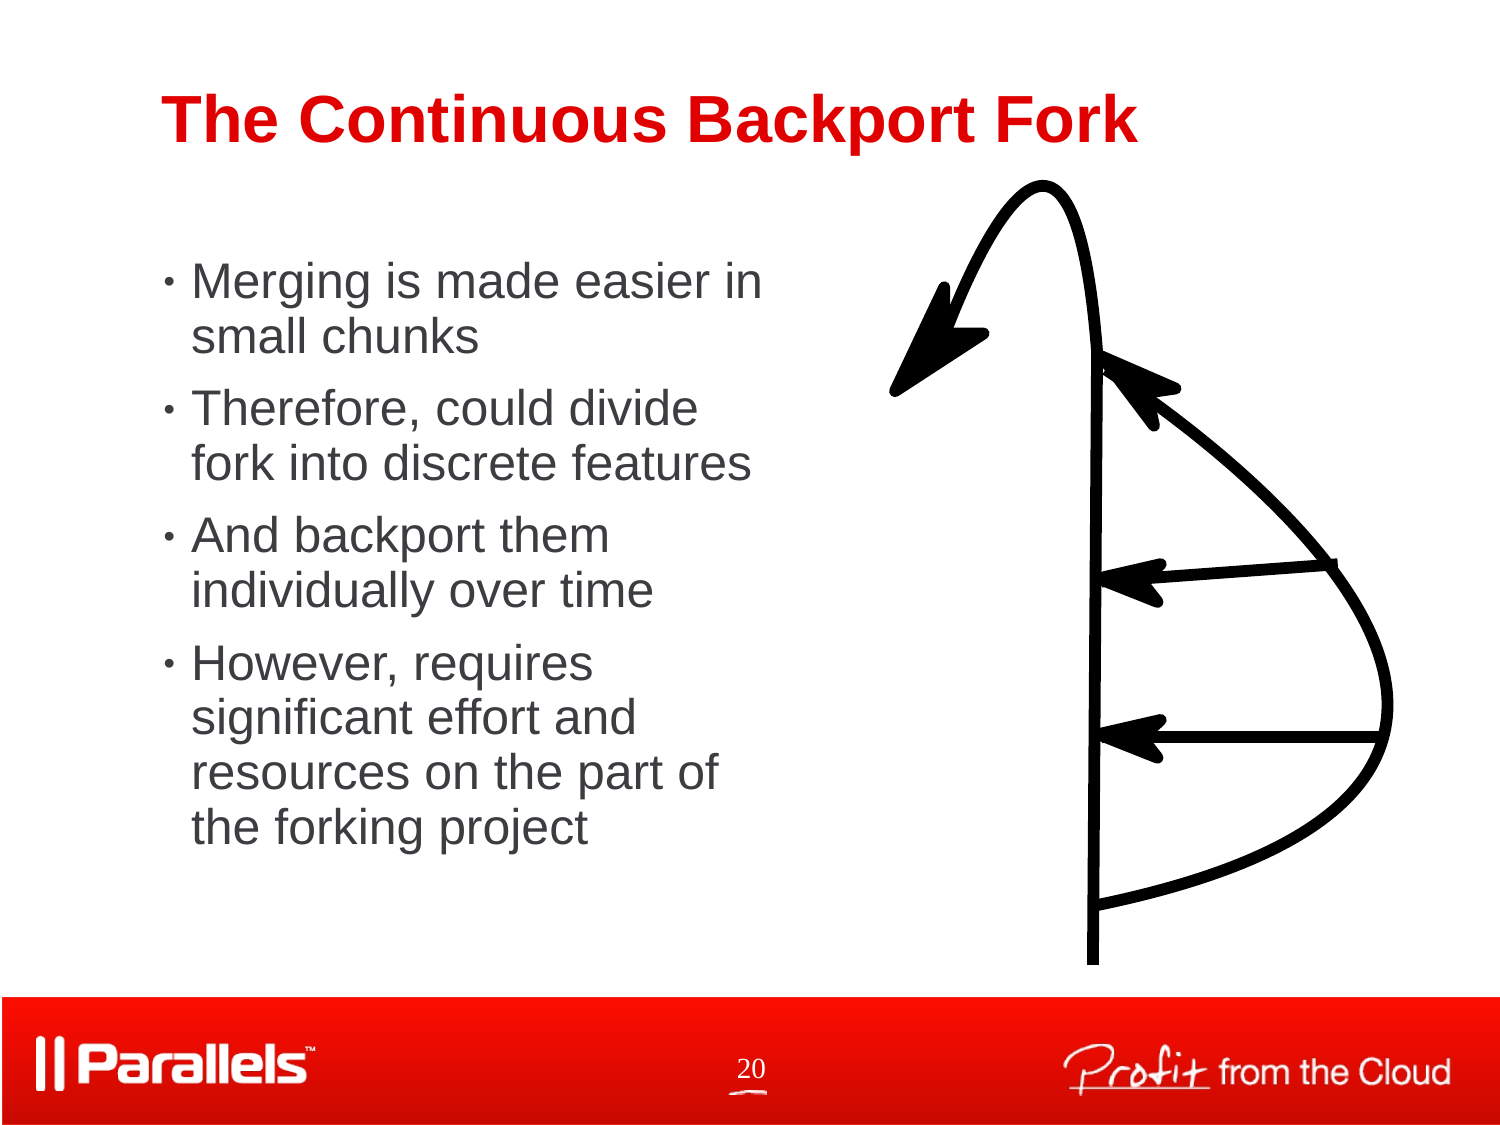

# The Continuous Backport Fork
Merging is made easier in small chunks
Therefore, could divide fork into discrete features
And backport them individually over time
However, requires significant effort and resources on the part of the forking project